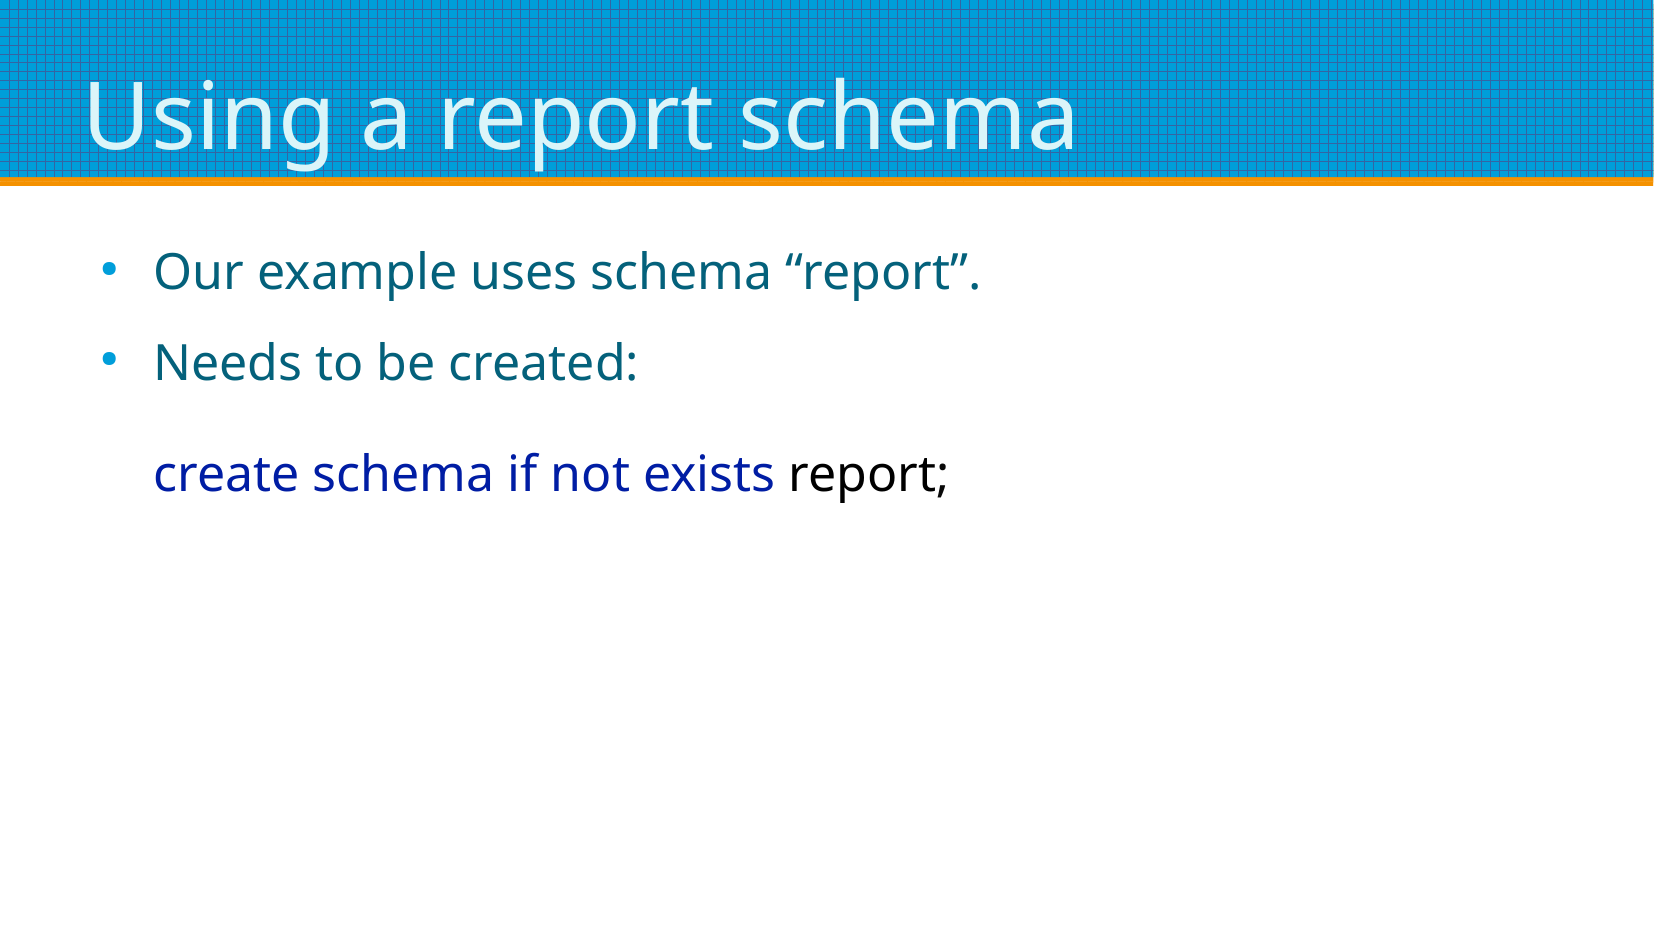

# Using a report schema
Our example uses schema “report”.
Needs to be created:
create schema if not exists report;